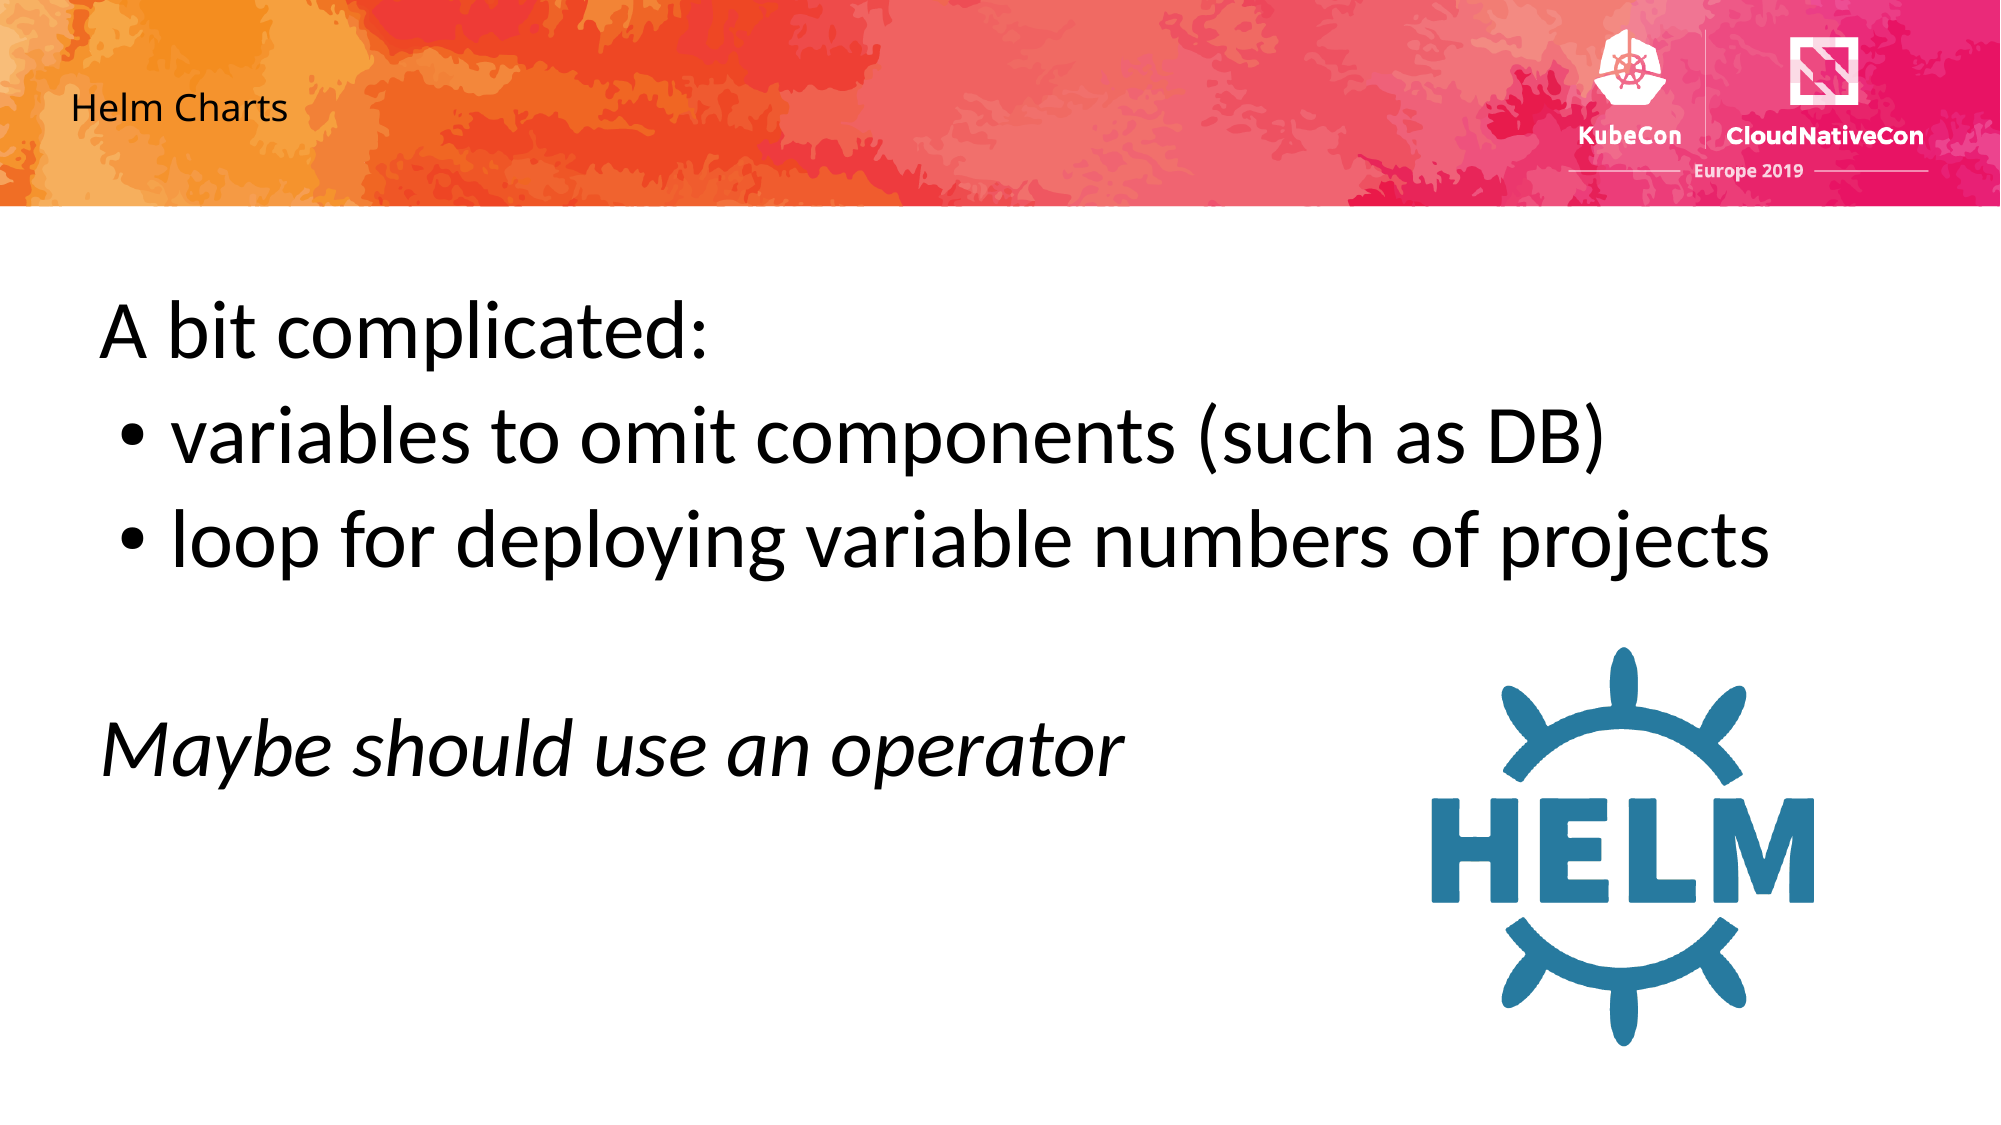

# Helm Charts
A bit complicated:
variables to omit components (such as DB)
loop for deploying variable numbers of projects
Maybe should use an operator